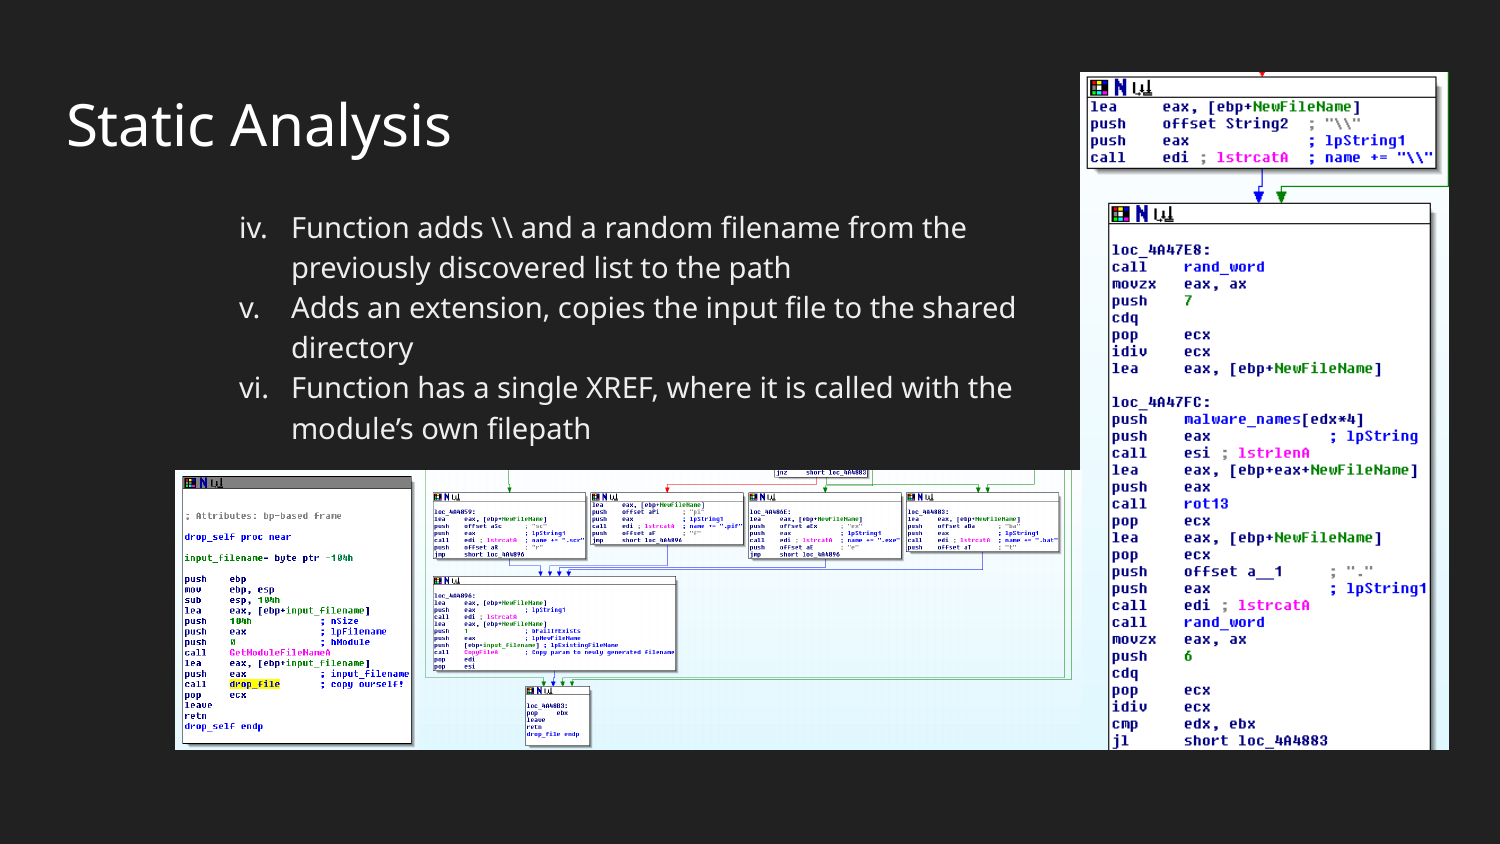

# Static Analysis
Function adds \\ and a random filename from the previously discovered list to the path
Adds an extension, copies the input file to the shared directory
Function has a single XREF, where it is called with the module’s own filepath